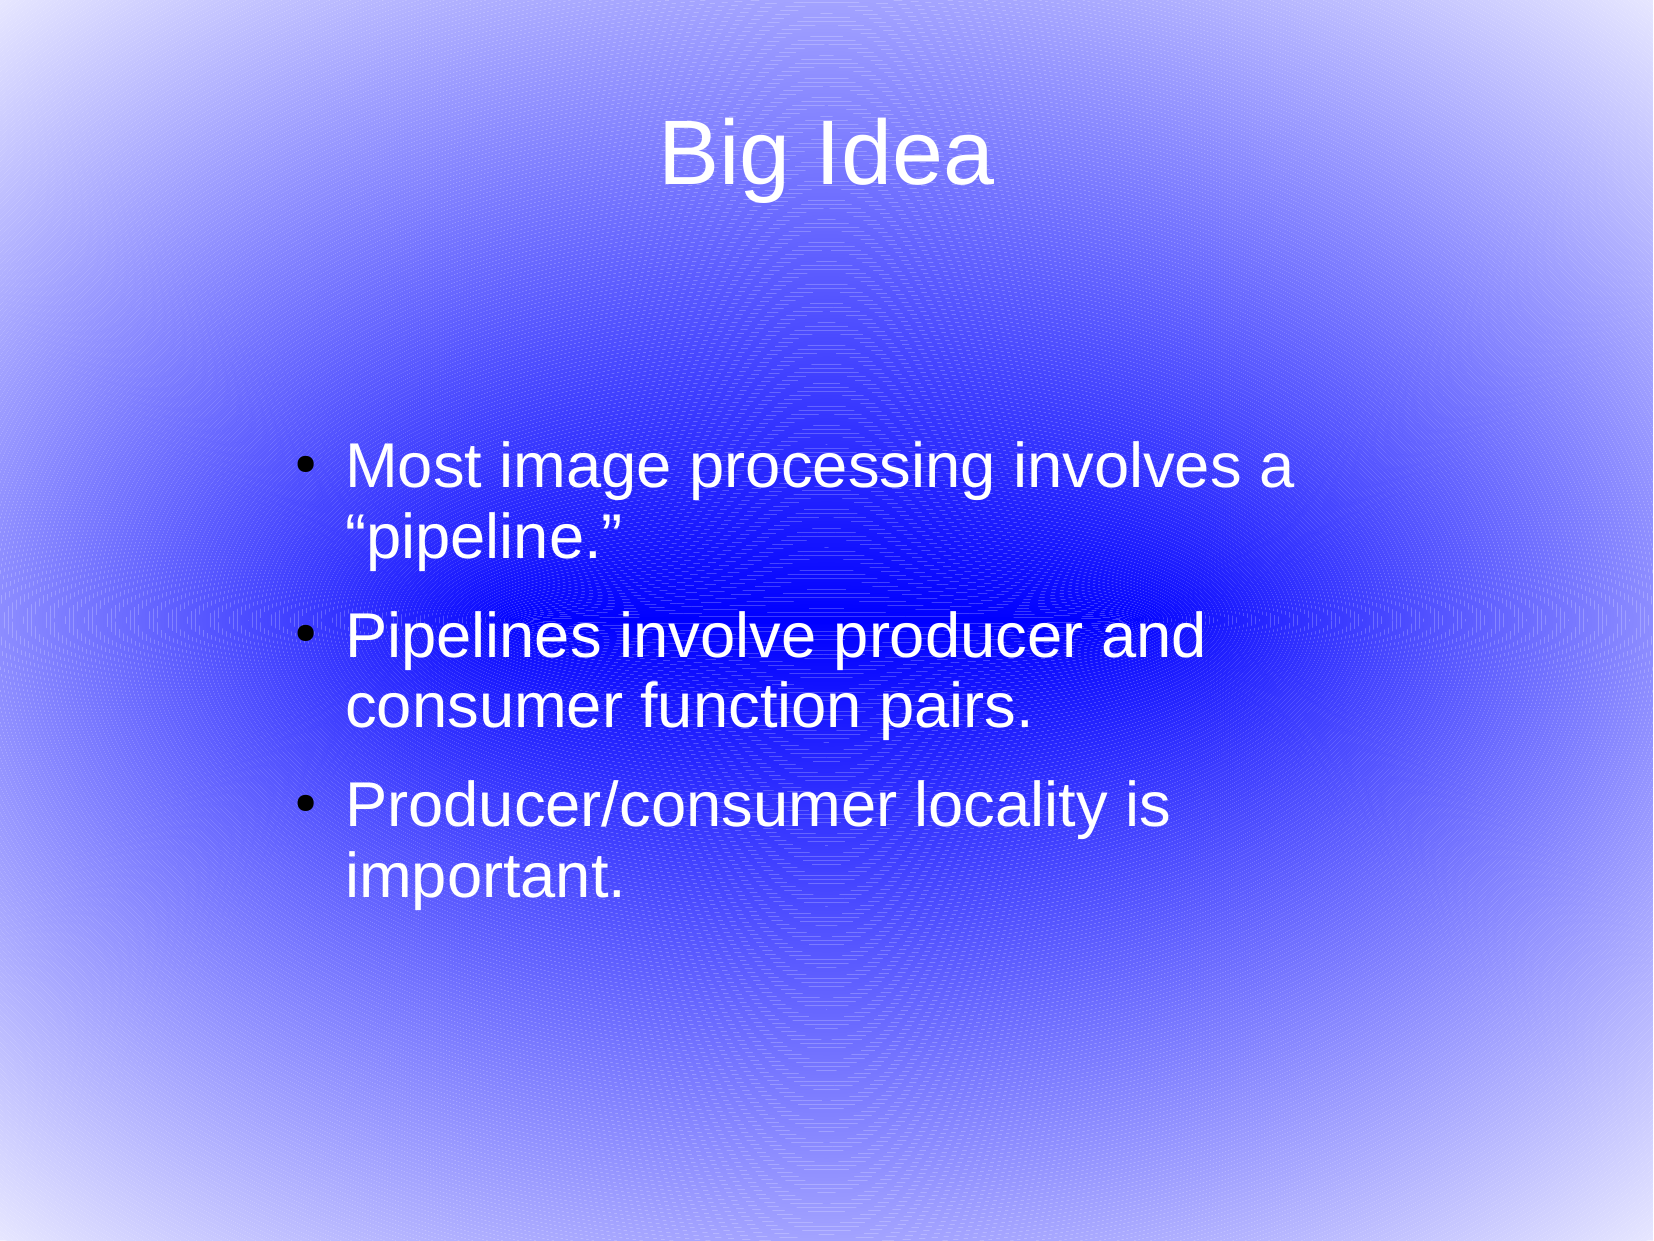

# Big Idea
Most image processing involves a “pipeline.”
Pipelines involve producer and consumer function pairs.
Producer/consumer locality is important.